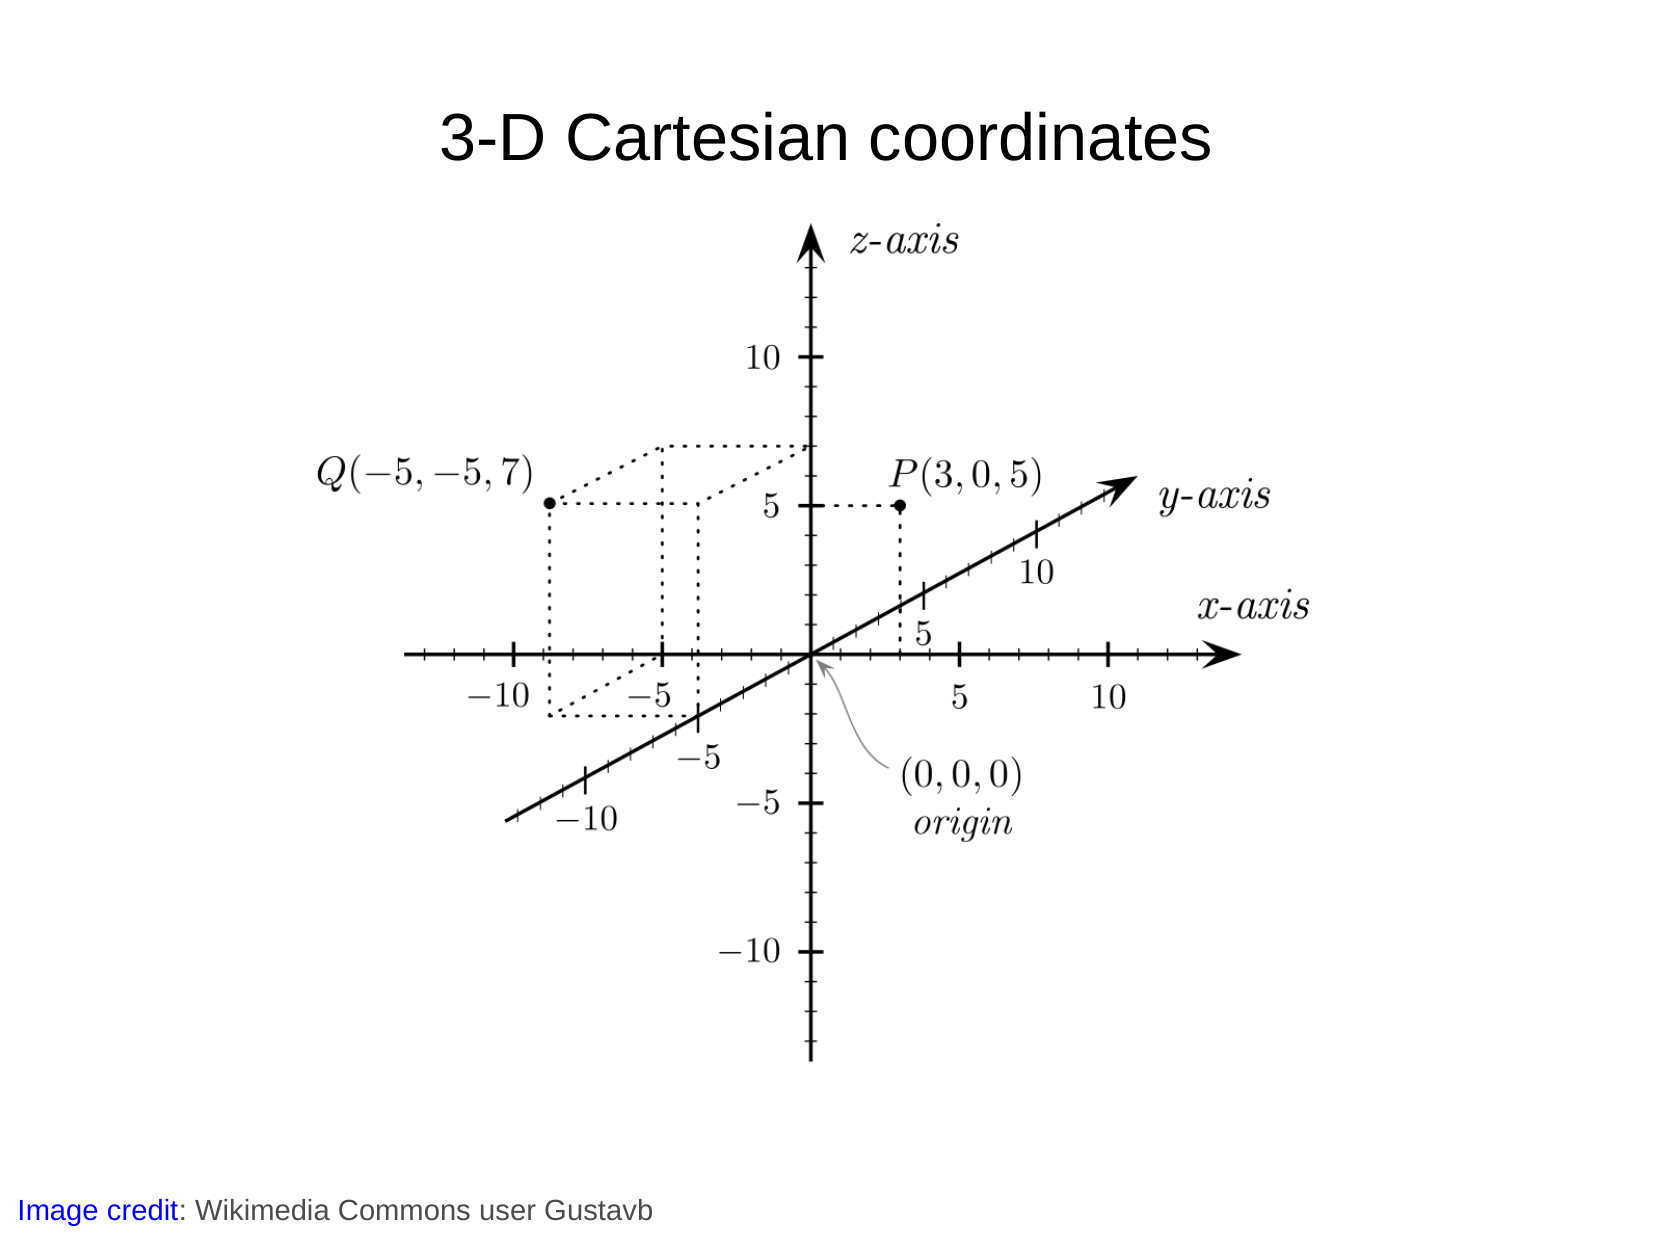

# 3-D Cartesian coordinates
Image credit: Wikimedia Commons user Gustavb